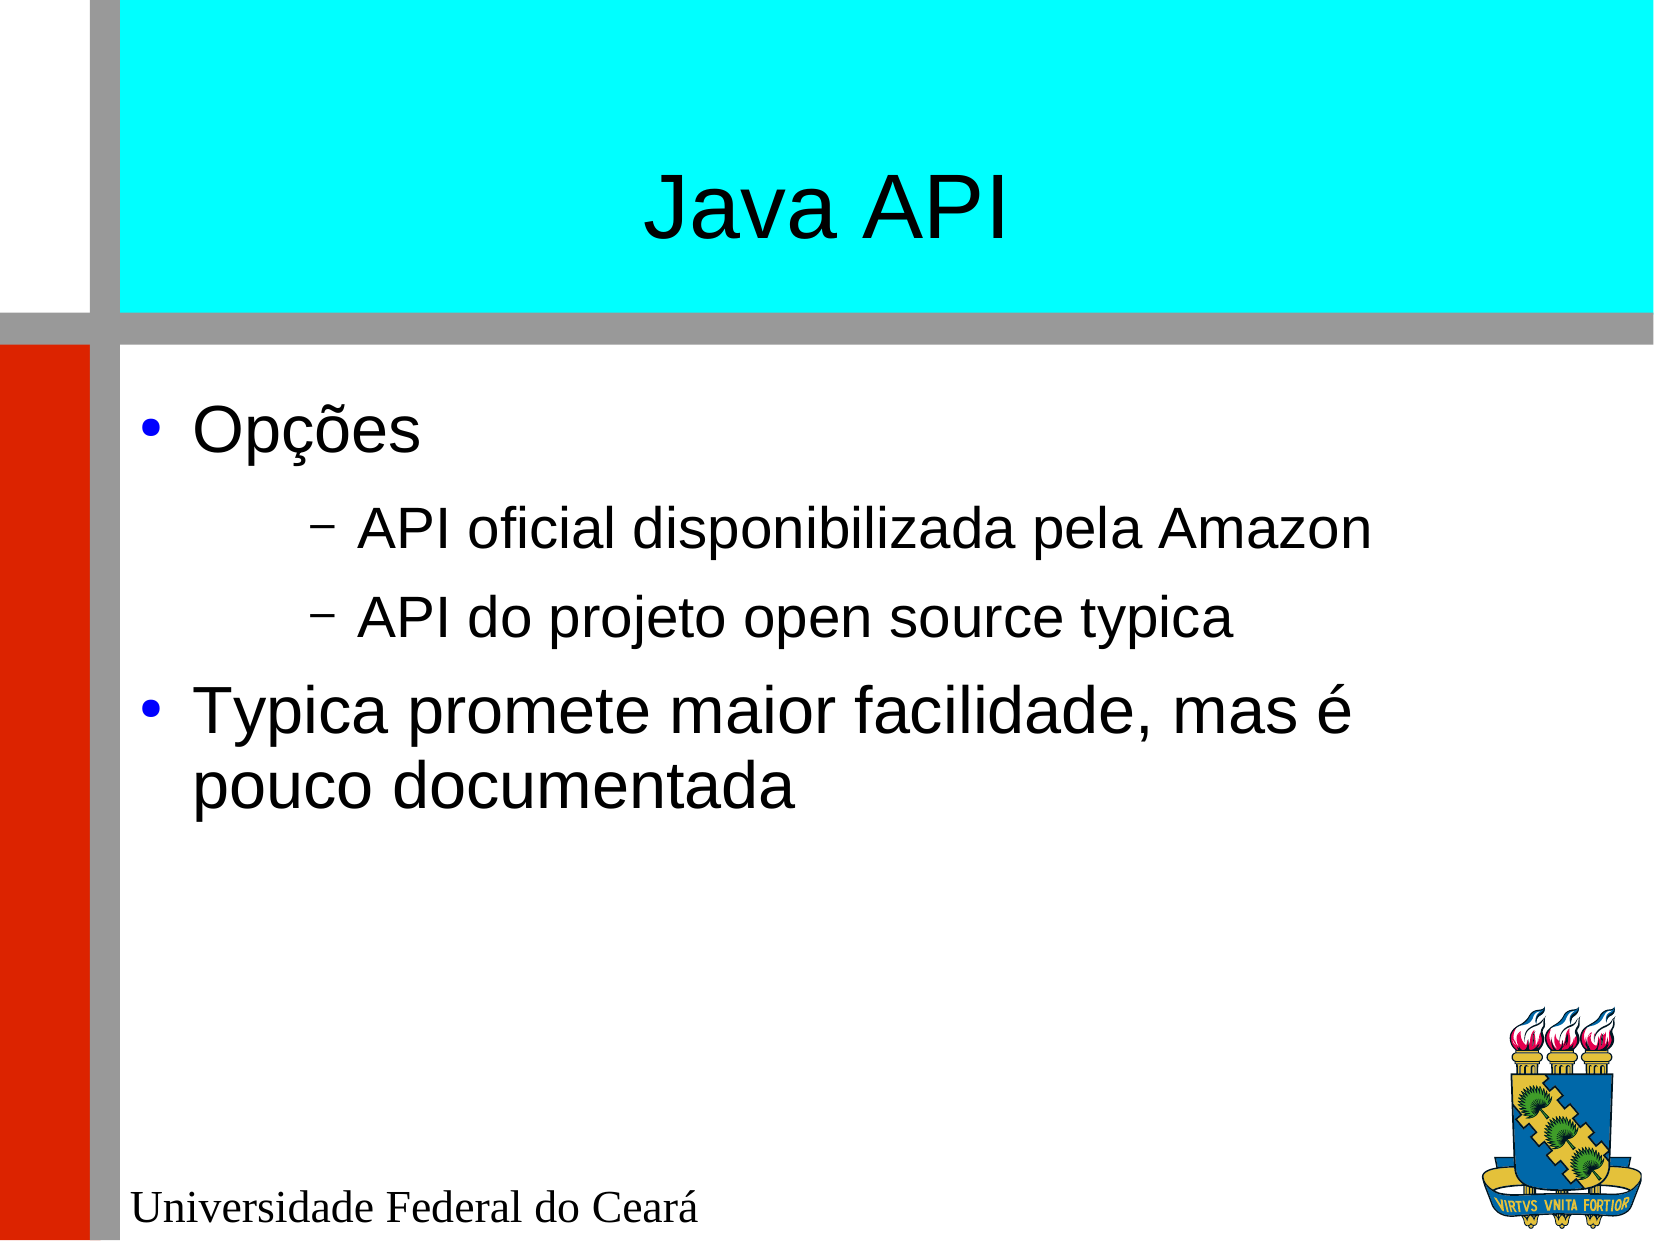

# Java API
Opções
API oficial disponibilizada pela Amazon
API do projeto open source typica
Typica promete maior facilidade, mas é pouco documentada